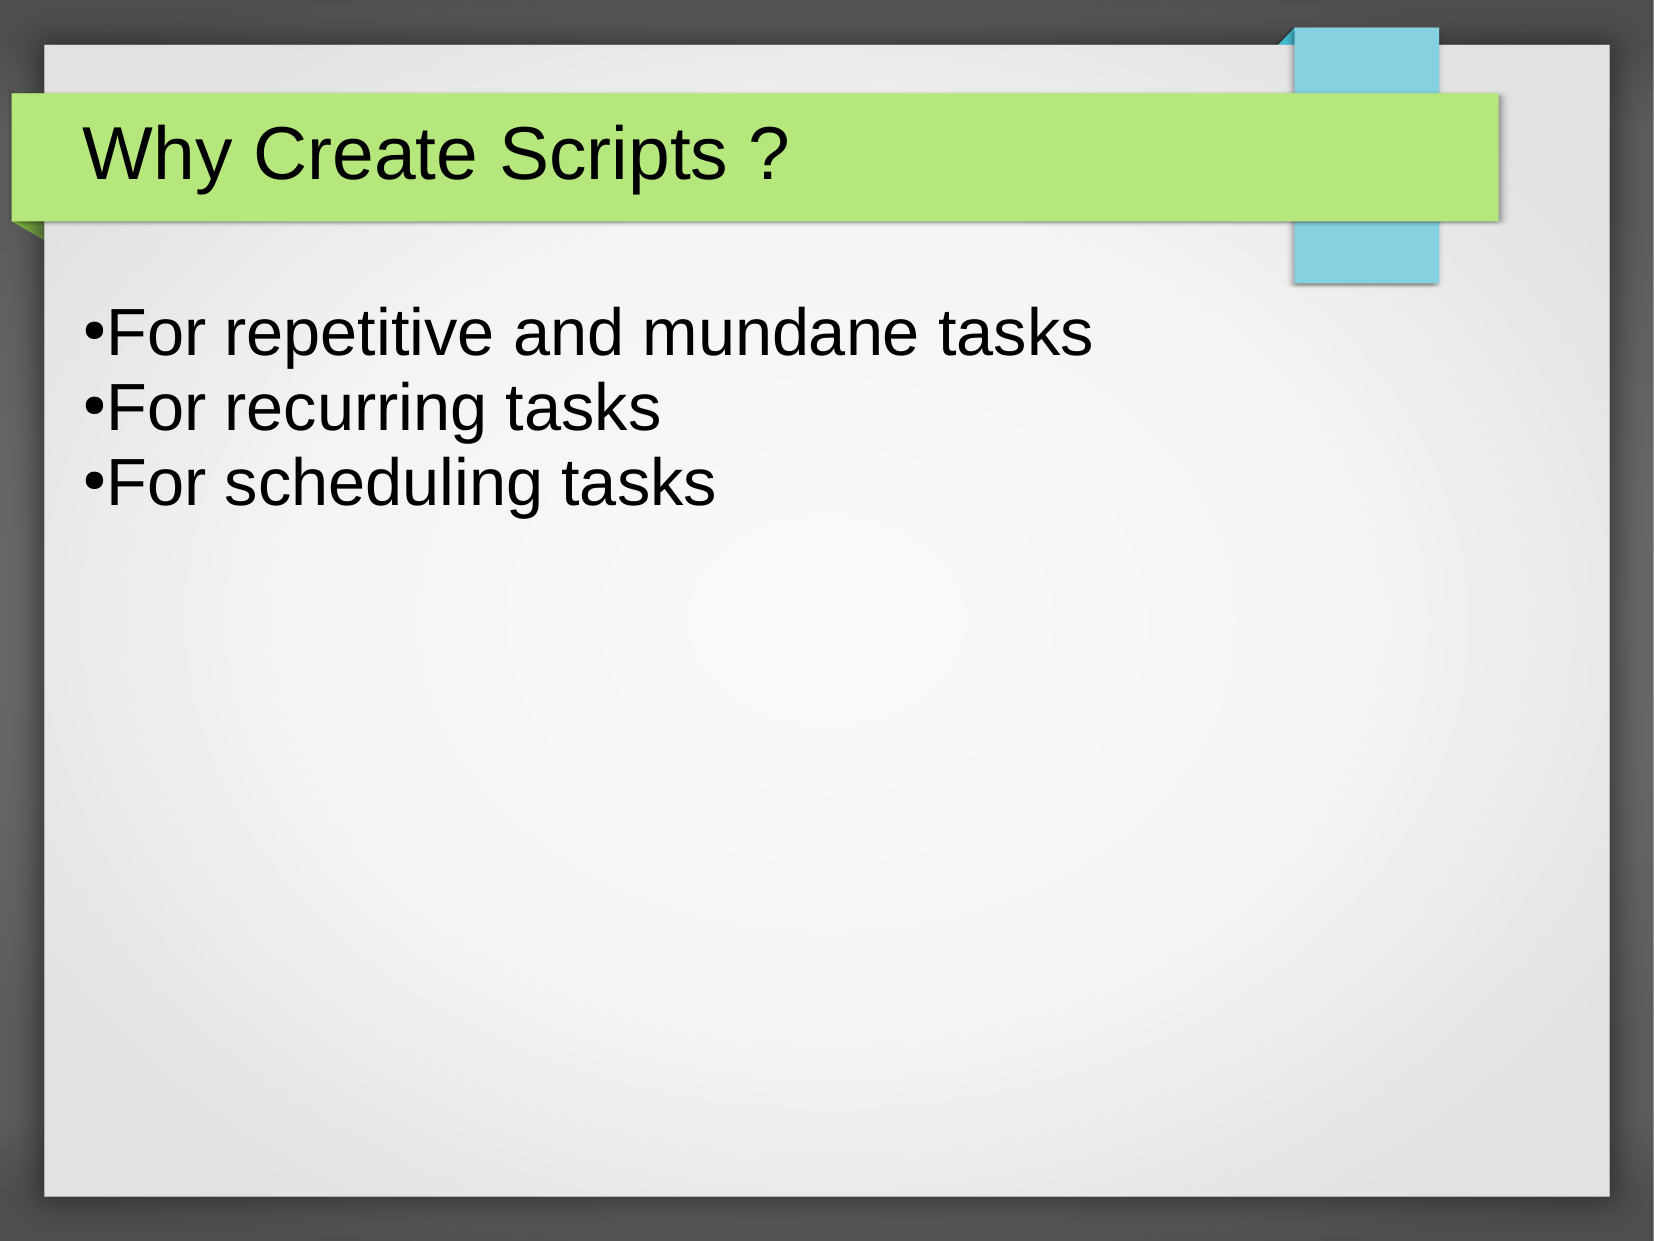

# Why Create Scripts ?
For repetitive and mundane tasks
For recurring tasks
For scheduling tasks